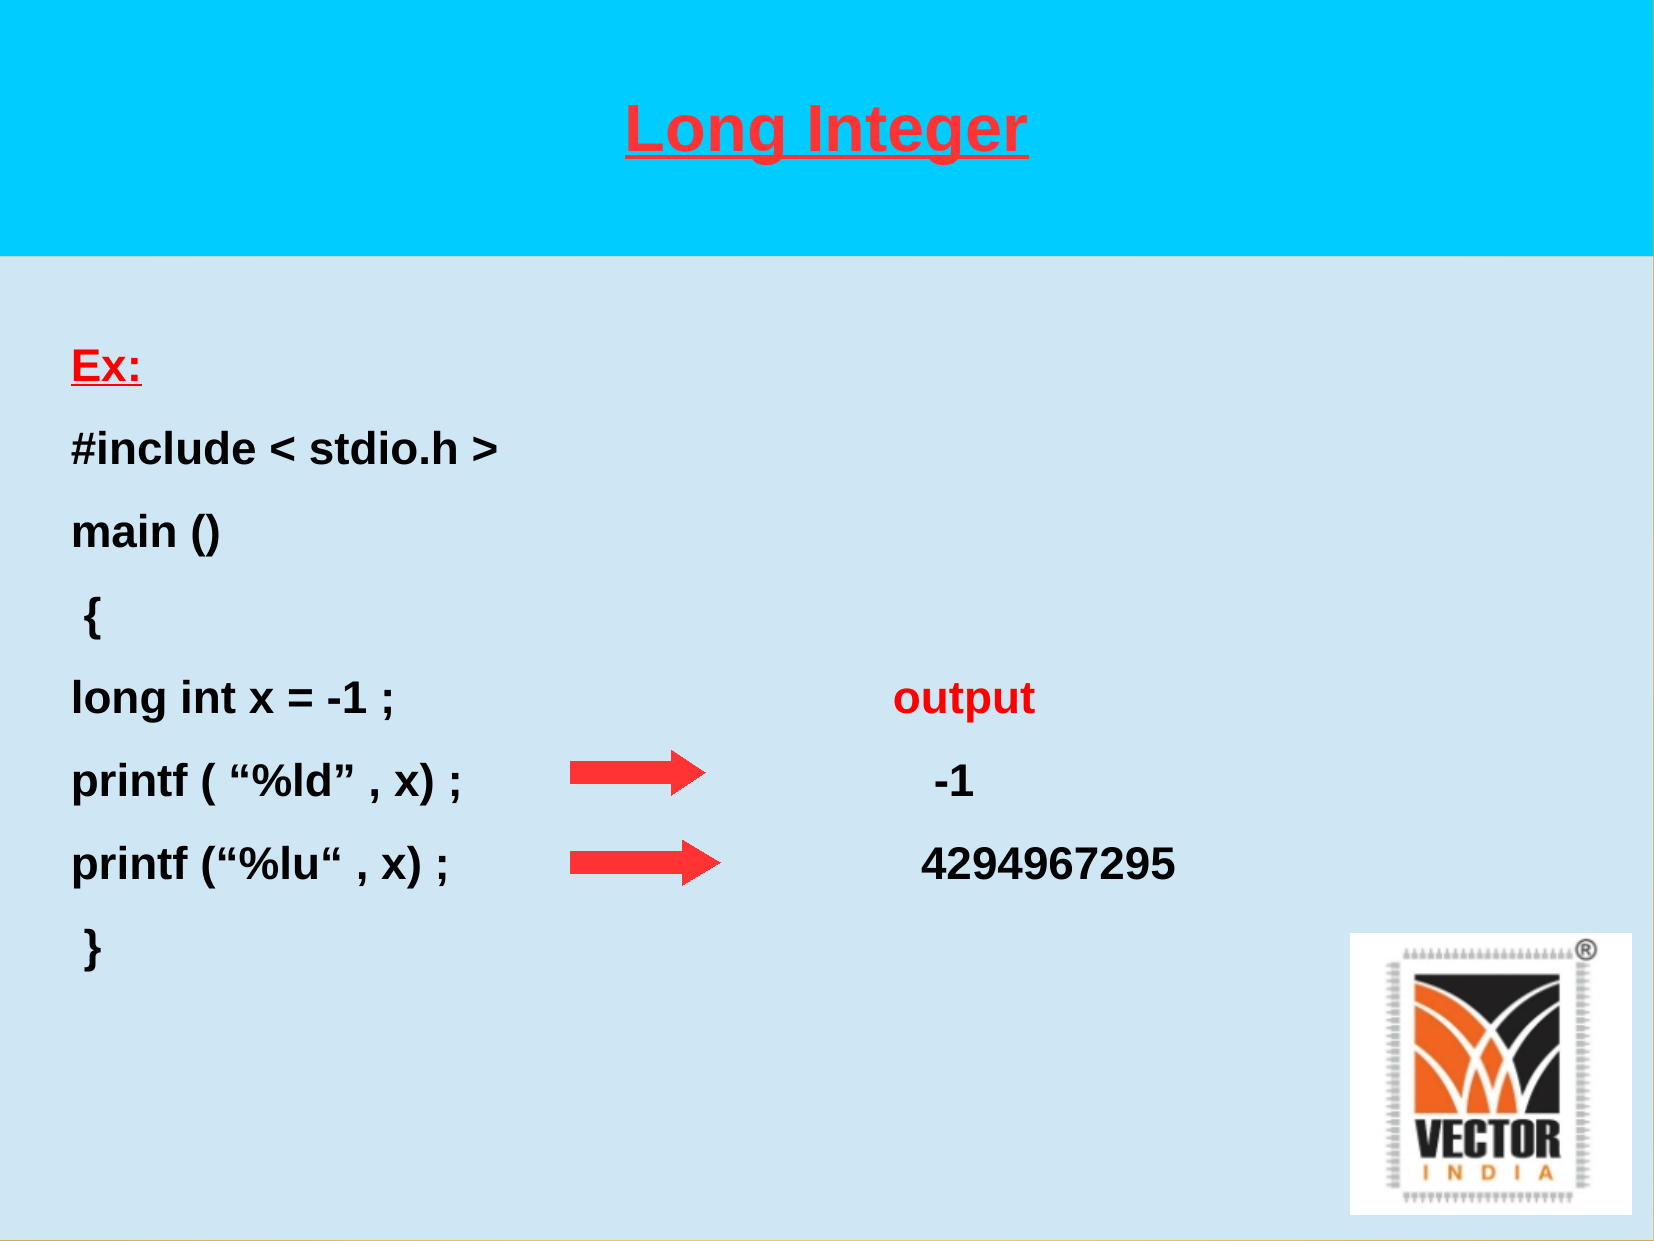

# Long Integer
Ex:
#include < stdio.h >
main ()
 {
long int x = -1 ; output
printf ( “%ld” , x) ; -1
printf (“%lu“ , x) ; 4294967295
 }